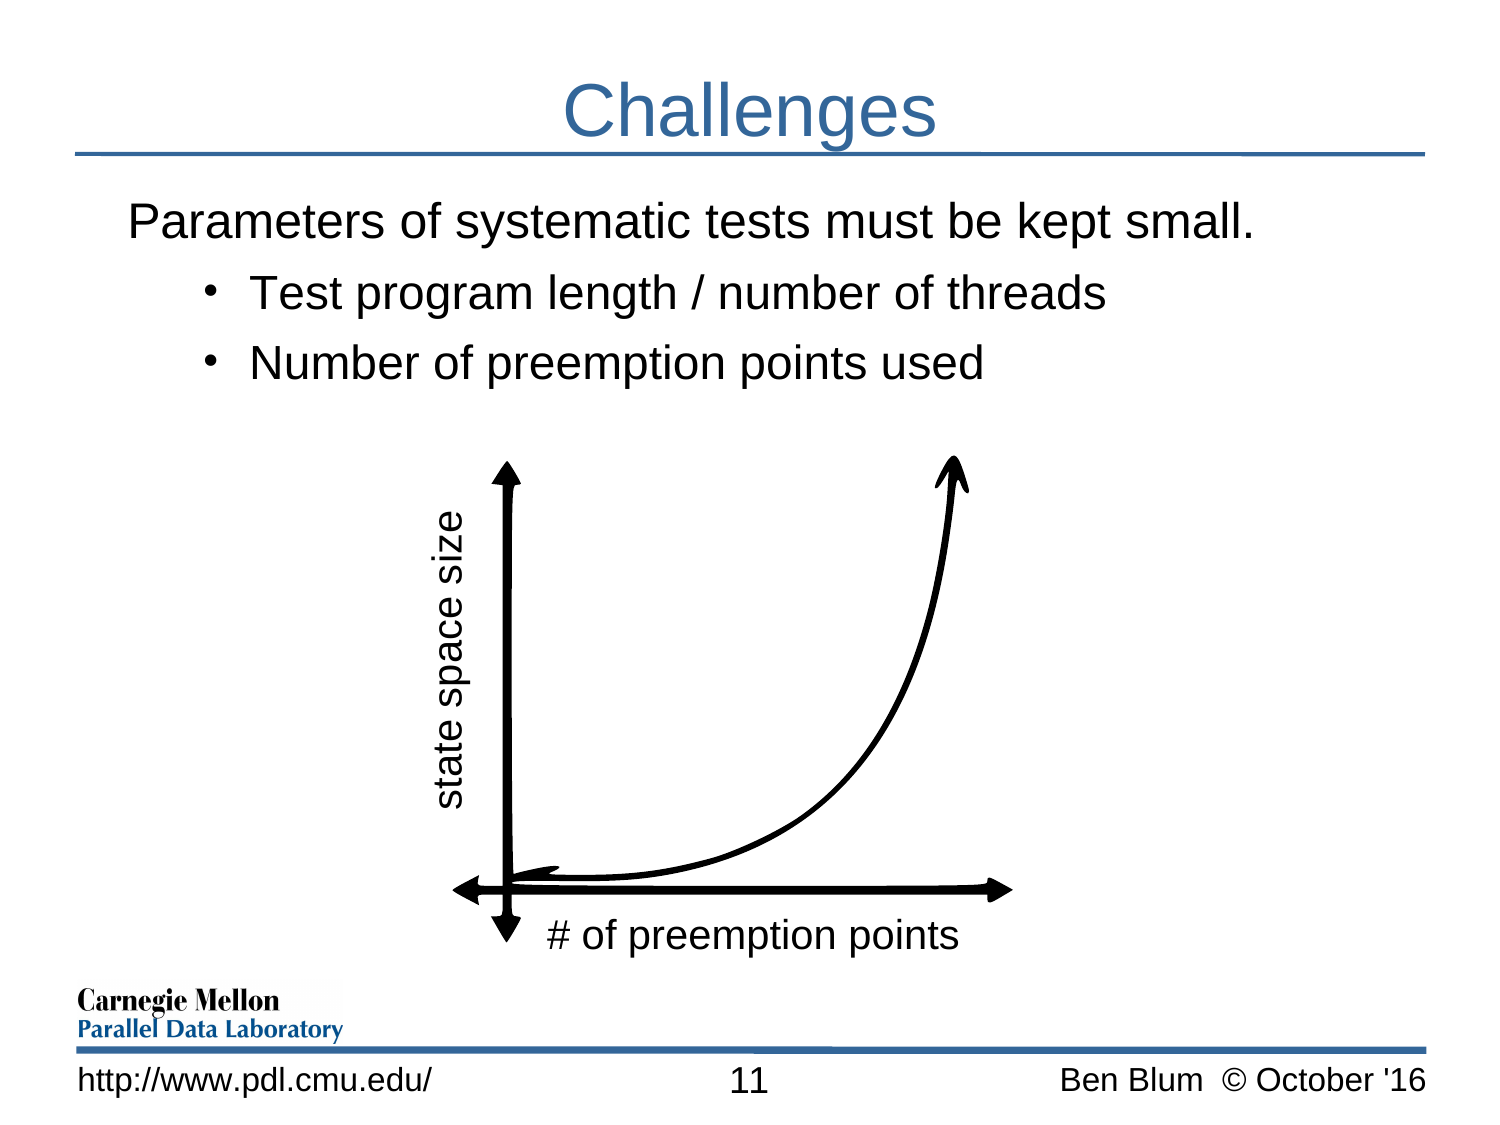

# Challenges
Parameters of systematic tests must be kept small.
Test program length / number of threads
Number of preemption points used
state space size
# of preemption points
11